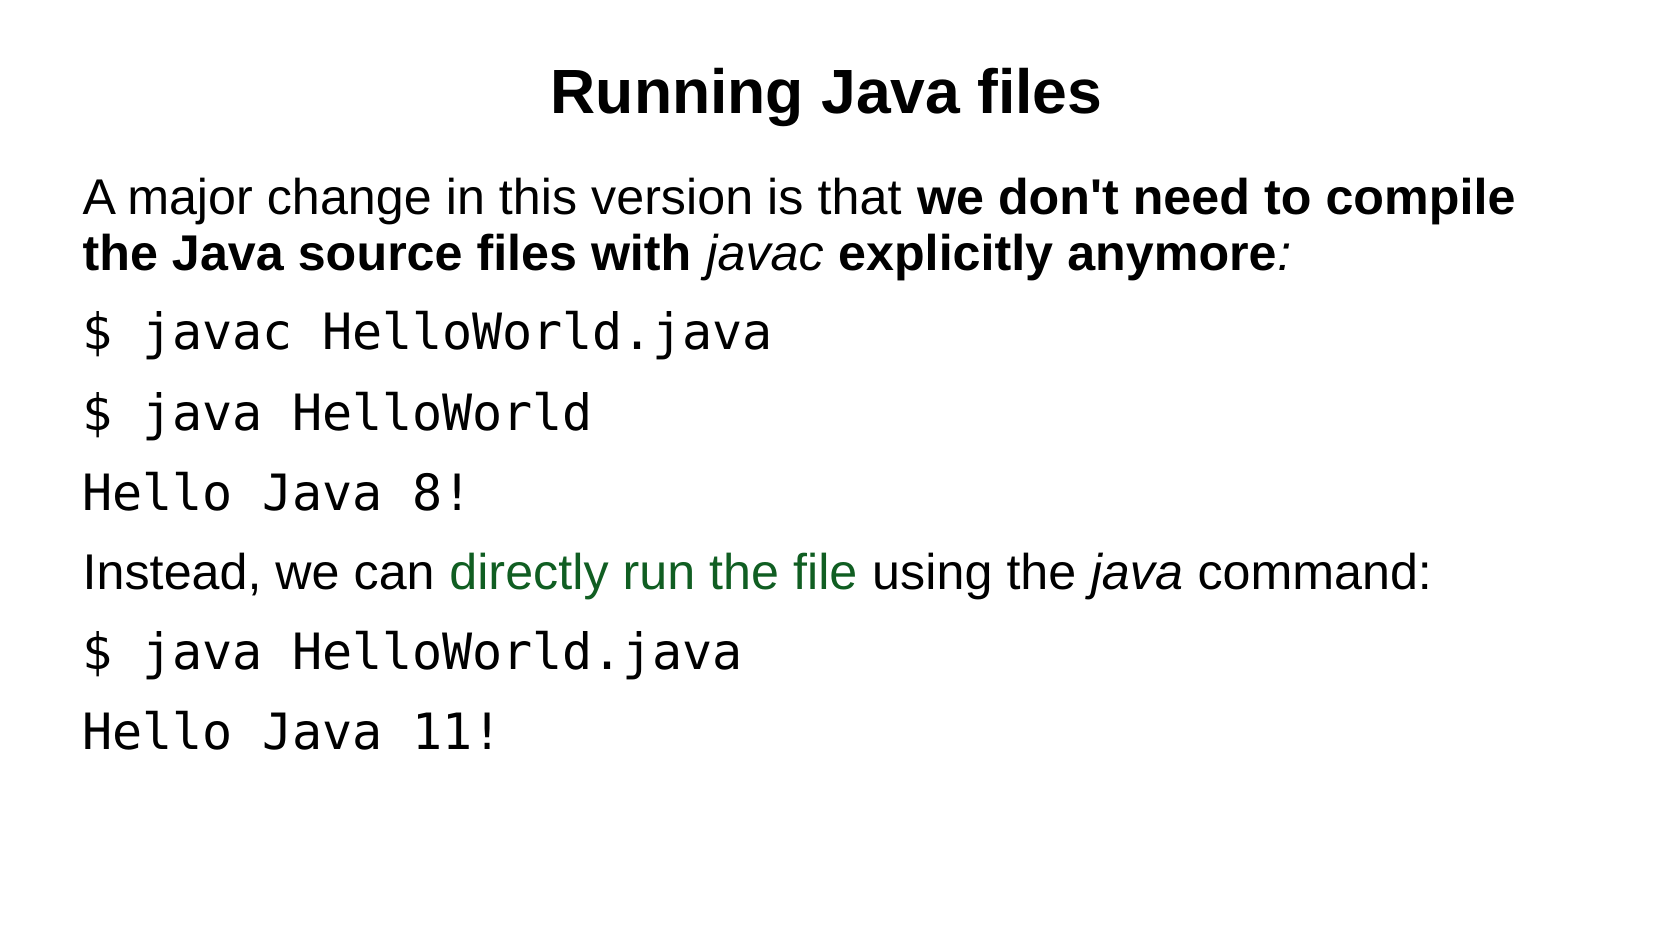

# Running Java files
A major change in this version is that we don't need to compile the Java source files with javac explicitly anymore:
$ javac HelloWorld.java
$ java HelloWorld
Hello Java 8!
Instead, we can directly run the file using the java command:
$ java HelloWorld.java
Hello Java 11!